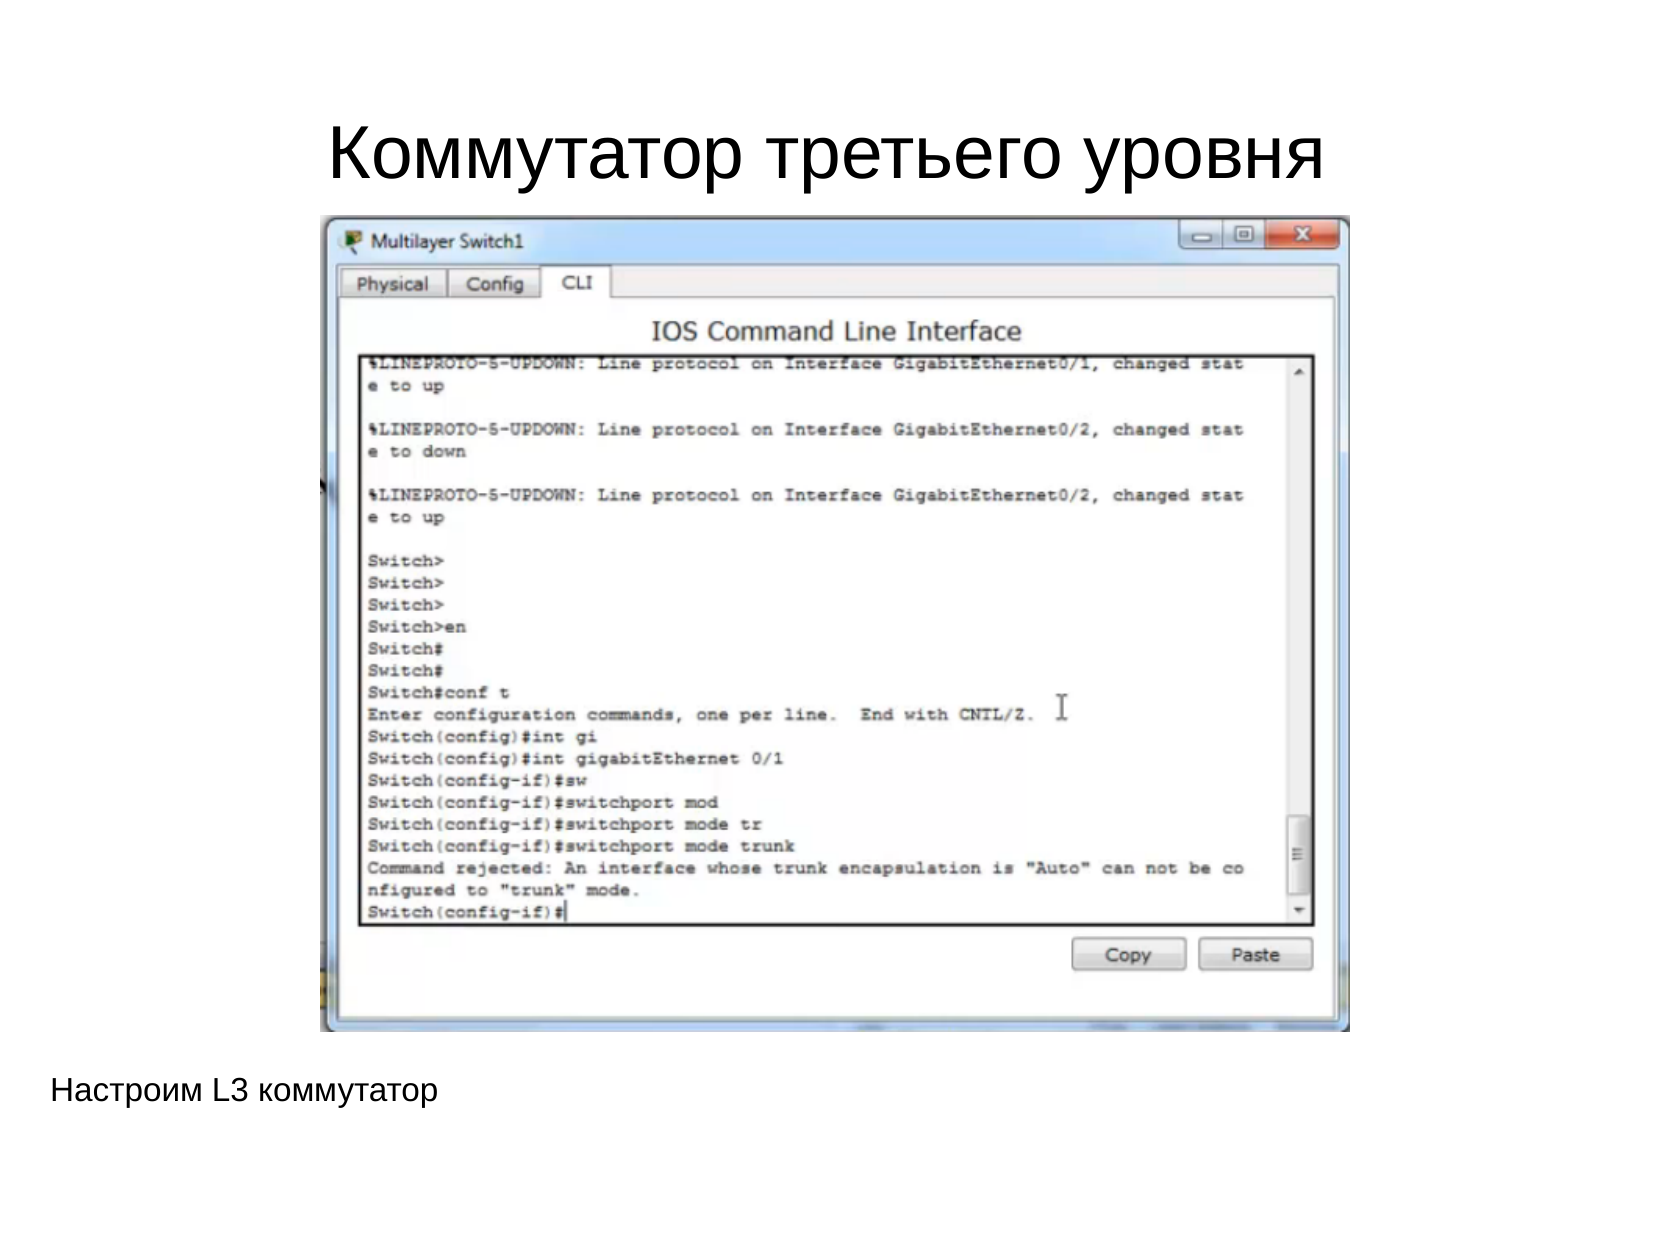

# Коммутатор третьего уровня
Настроим L3 коммутатор